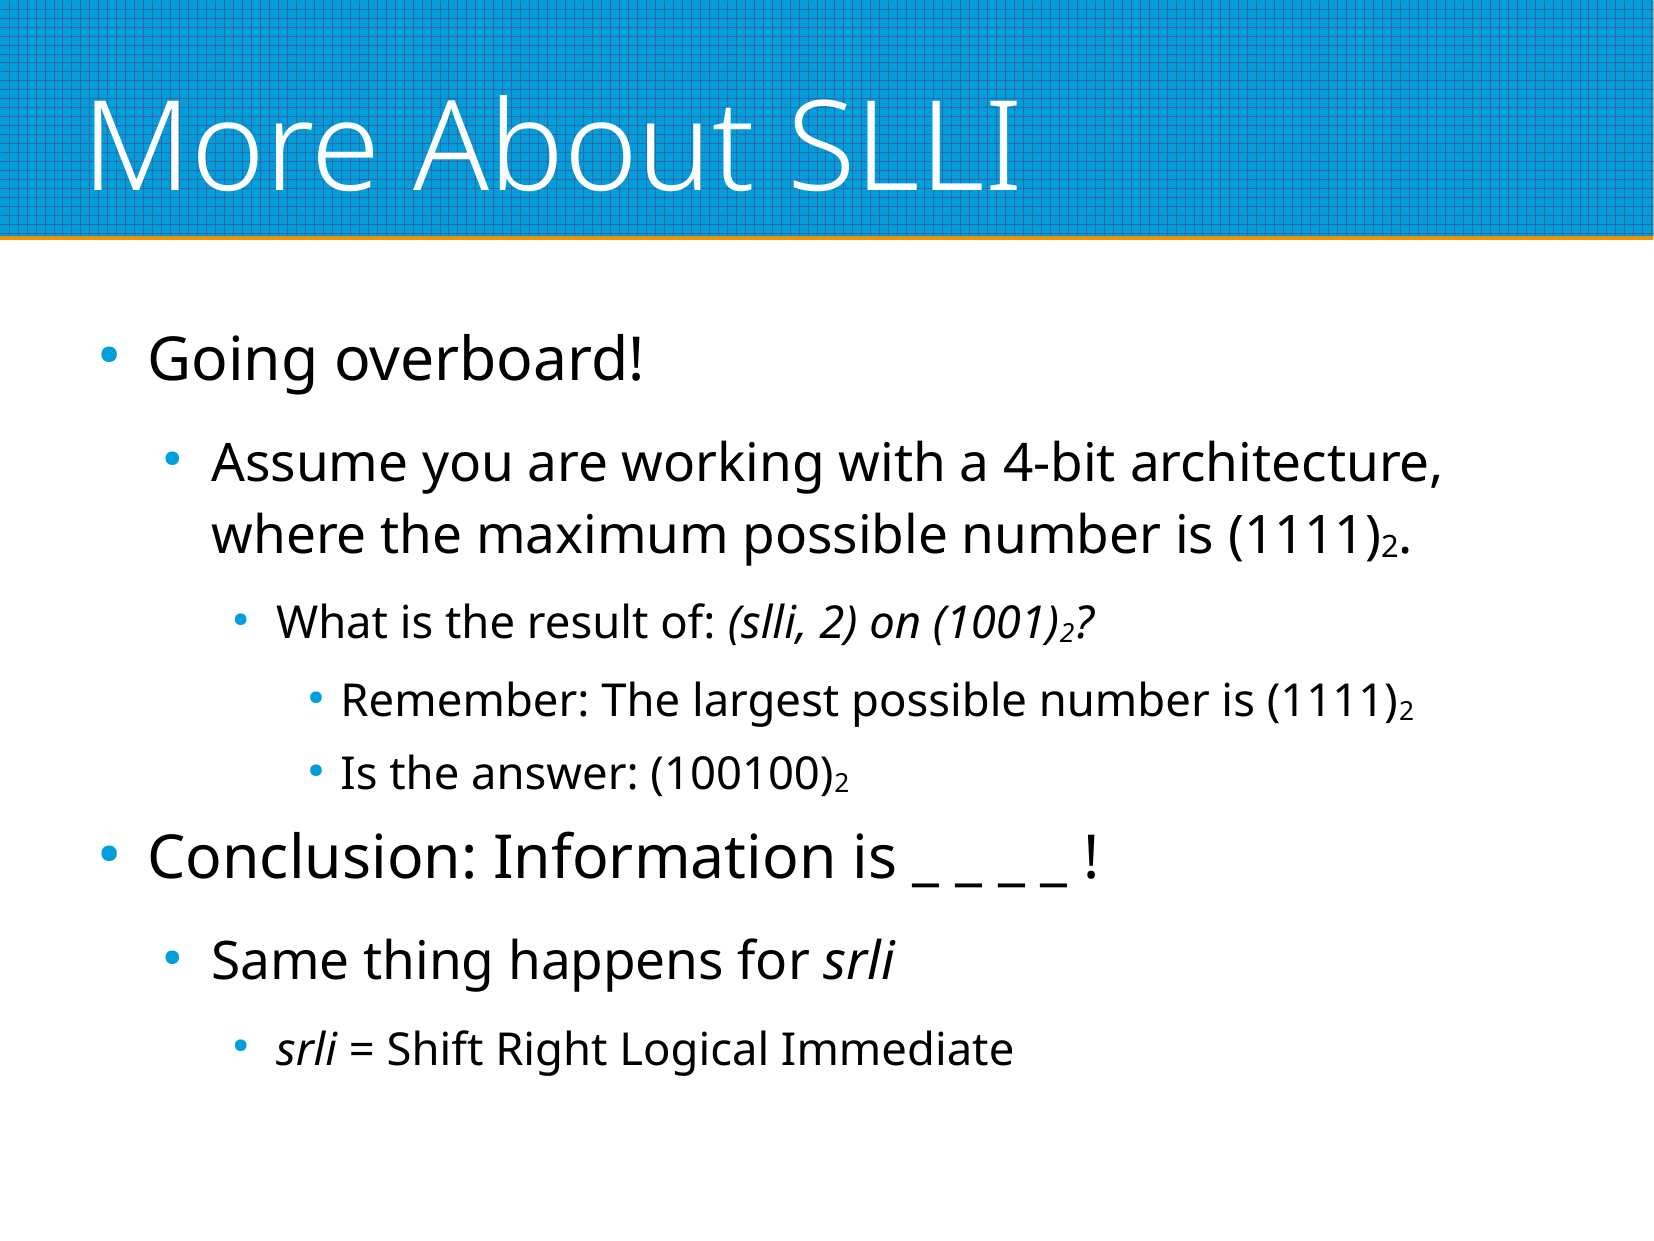

# More About SLLI
Going overboard!
Assume you are working with a 4-bit architecture, where the maximum possible number is (1111)2.
What is the result of: (slli, 2) on (1001)2?
Remember: The largest possible number is (1111)2
Is the answer: (100100)2
Conclusion: Information is _ _ _ _ !
Same thing happens for srli
srli = Shift Right Logical Immediate